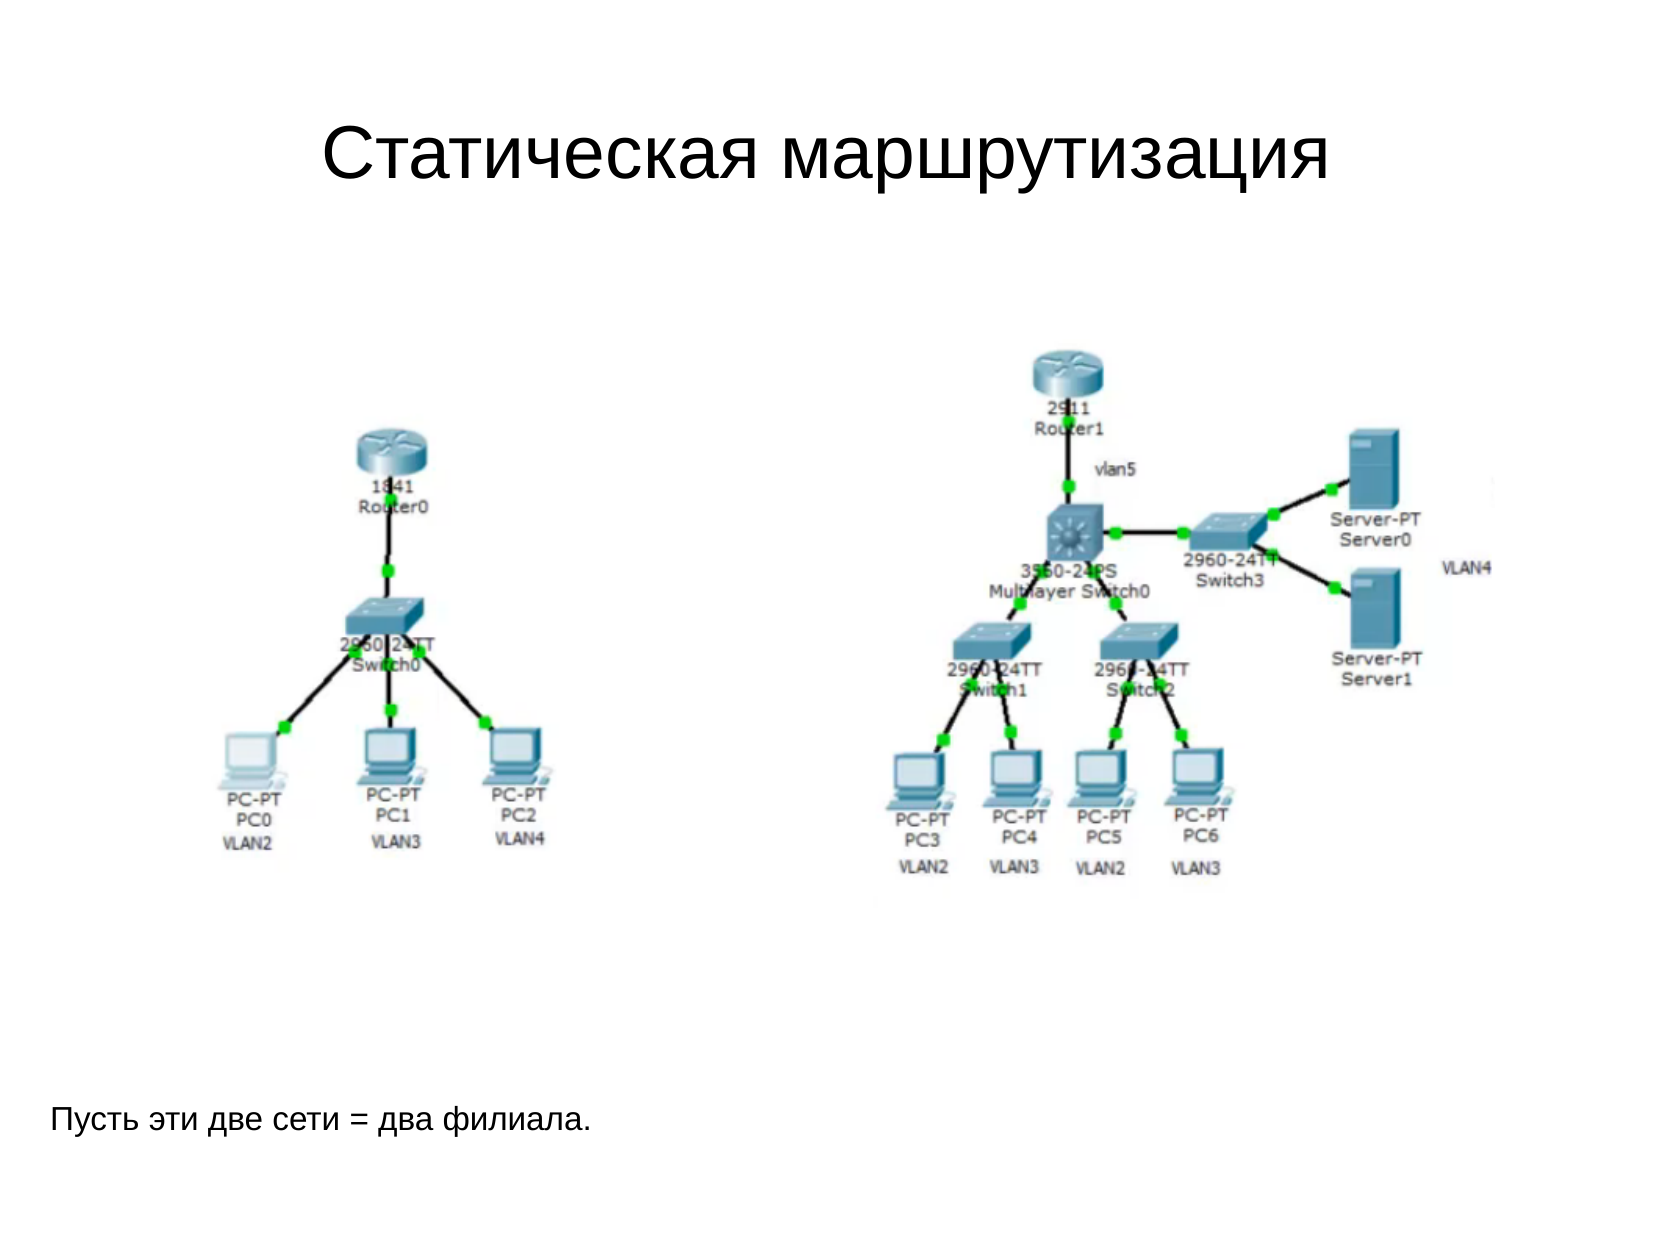

# Статическая маршрутизация
Пусть эти две сети = два филиала.